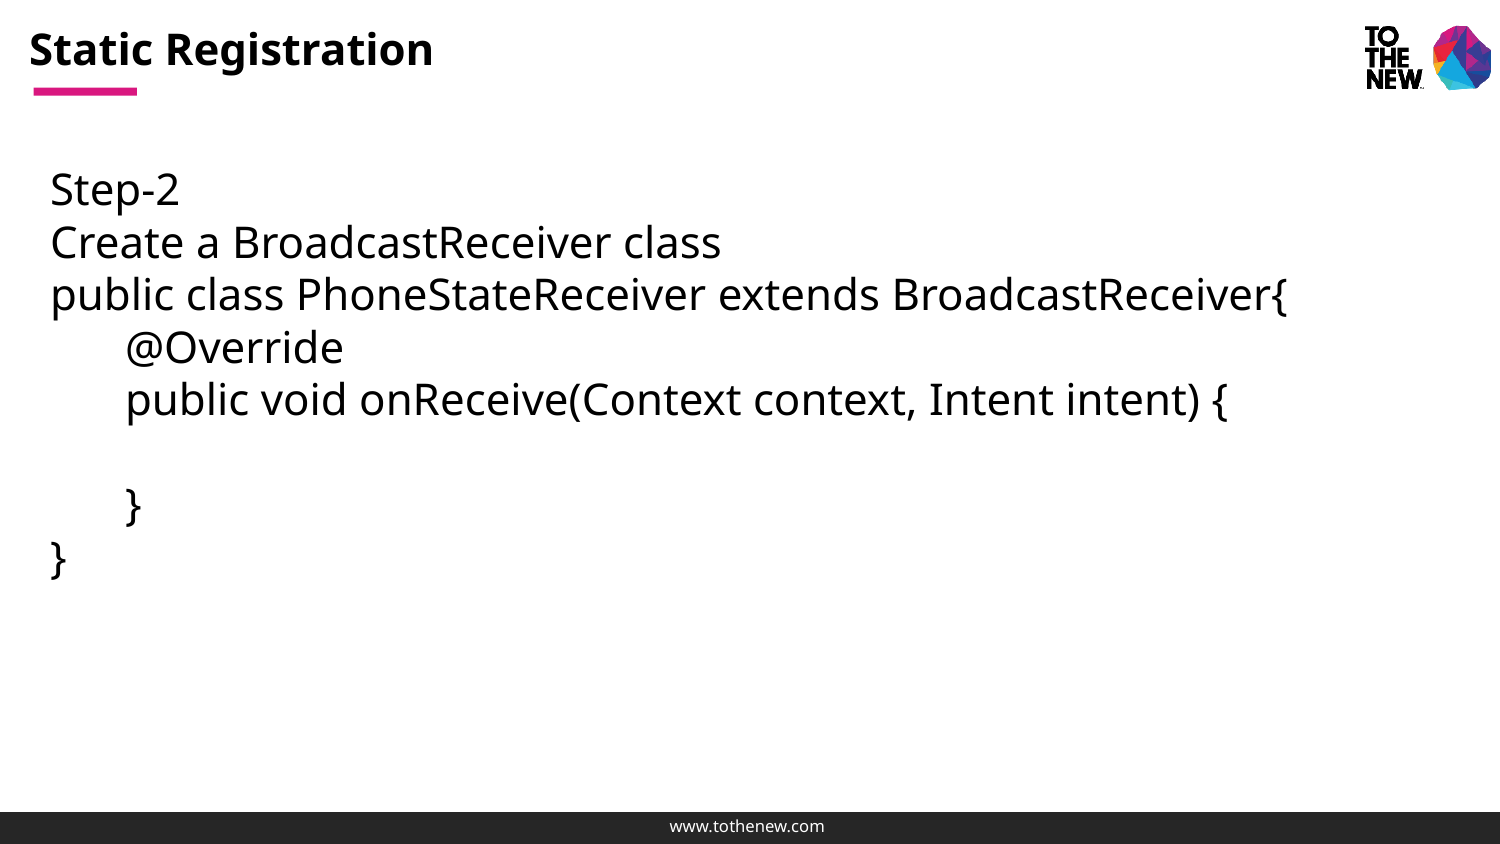

# Static Registration
Step-2
Create a BroadcastReceiver class
public class PhoneStateReceiver extends BroadcastReceiver{
	@Override
	public void onReceive(Context context, Intent intent) {
	}
}